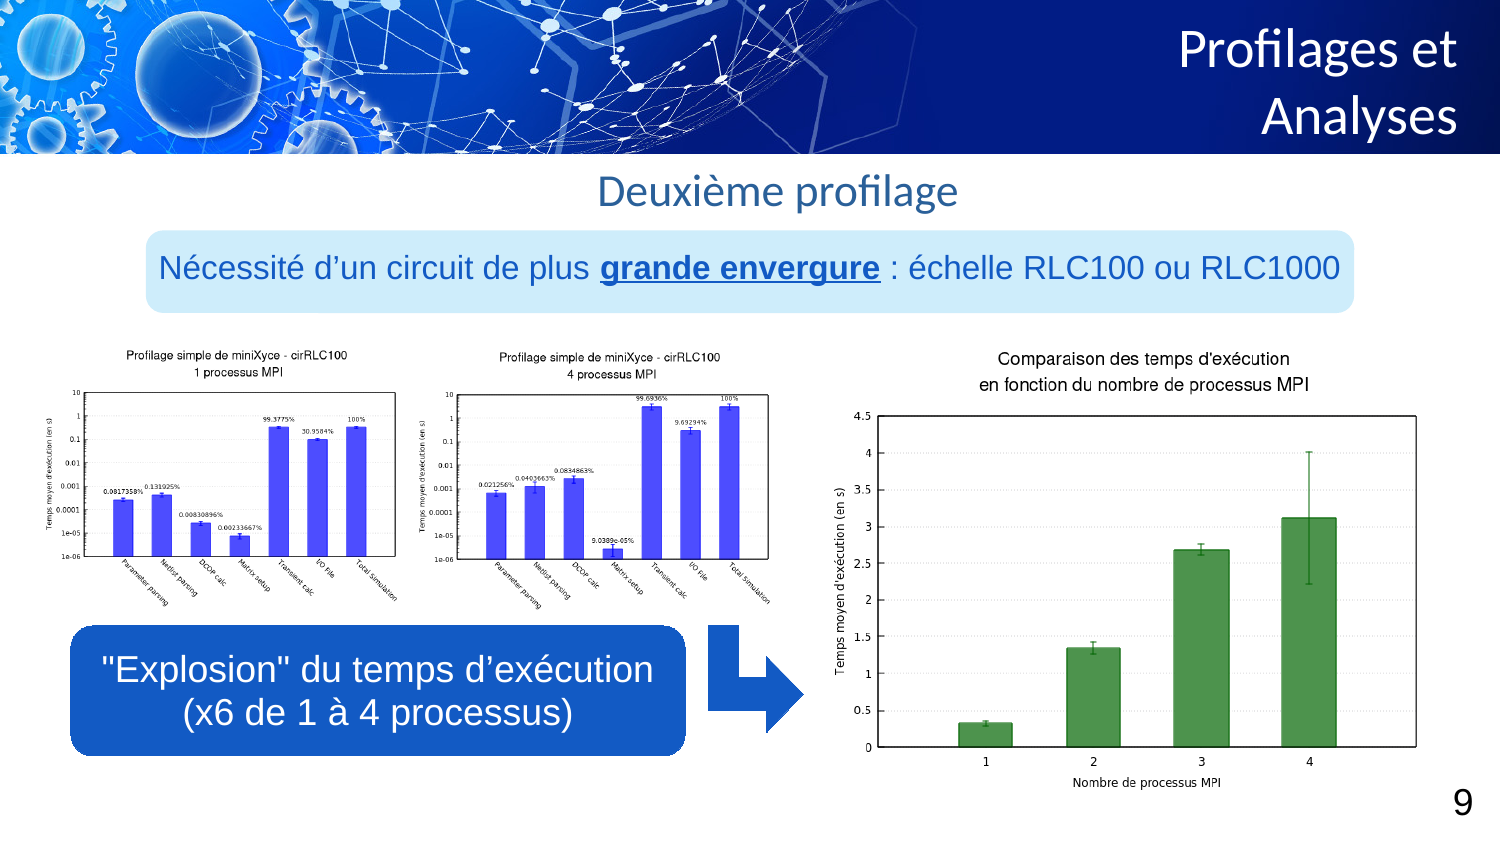

# Profilages et Analyses
Deuxième profilage
Nécessité d’un circuit de plus grande envergure : échelle RLC100 ou RLC1000
"Explosion" du temps d’exécution
(x6 de 1 à 4 processus)